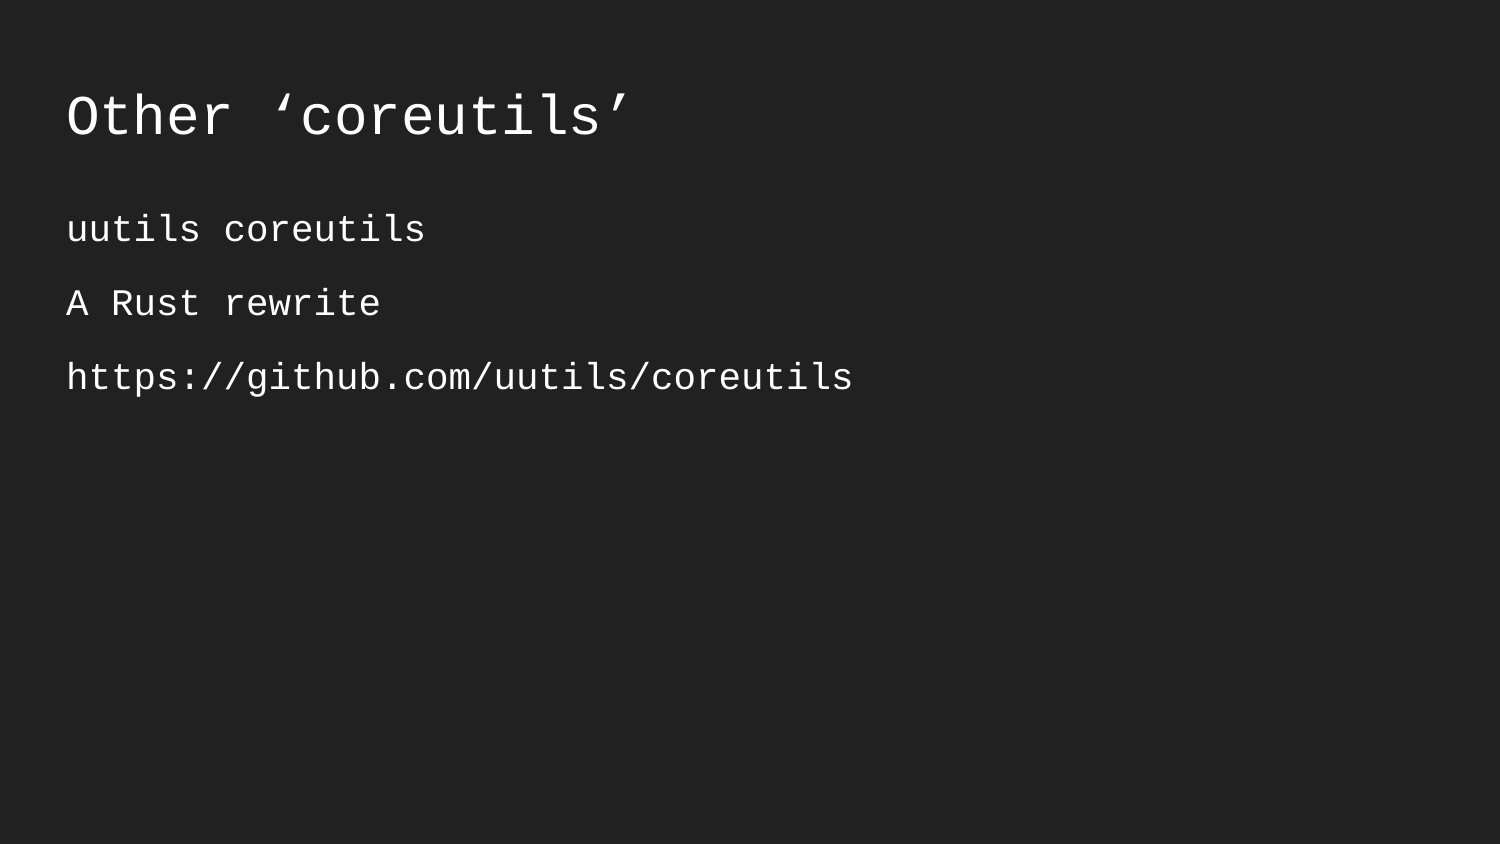

# Other ‘coreutils’
uutils coreutils
A Rust rewrite
https://github.com/uutils/coreutils